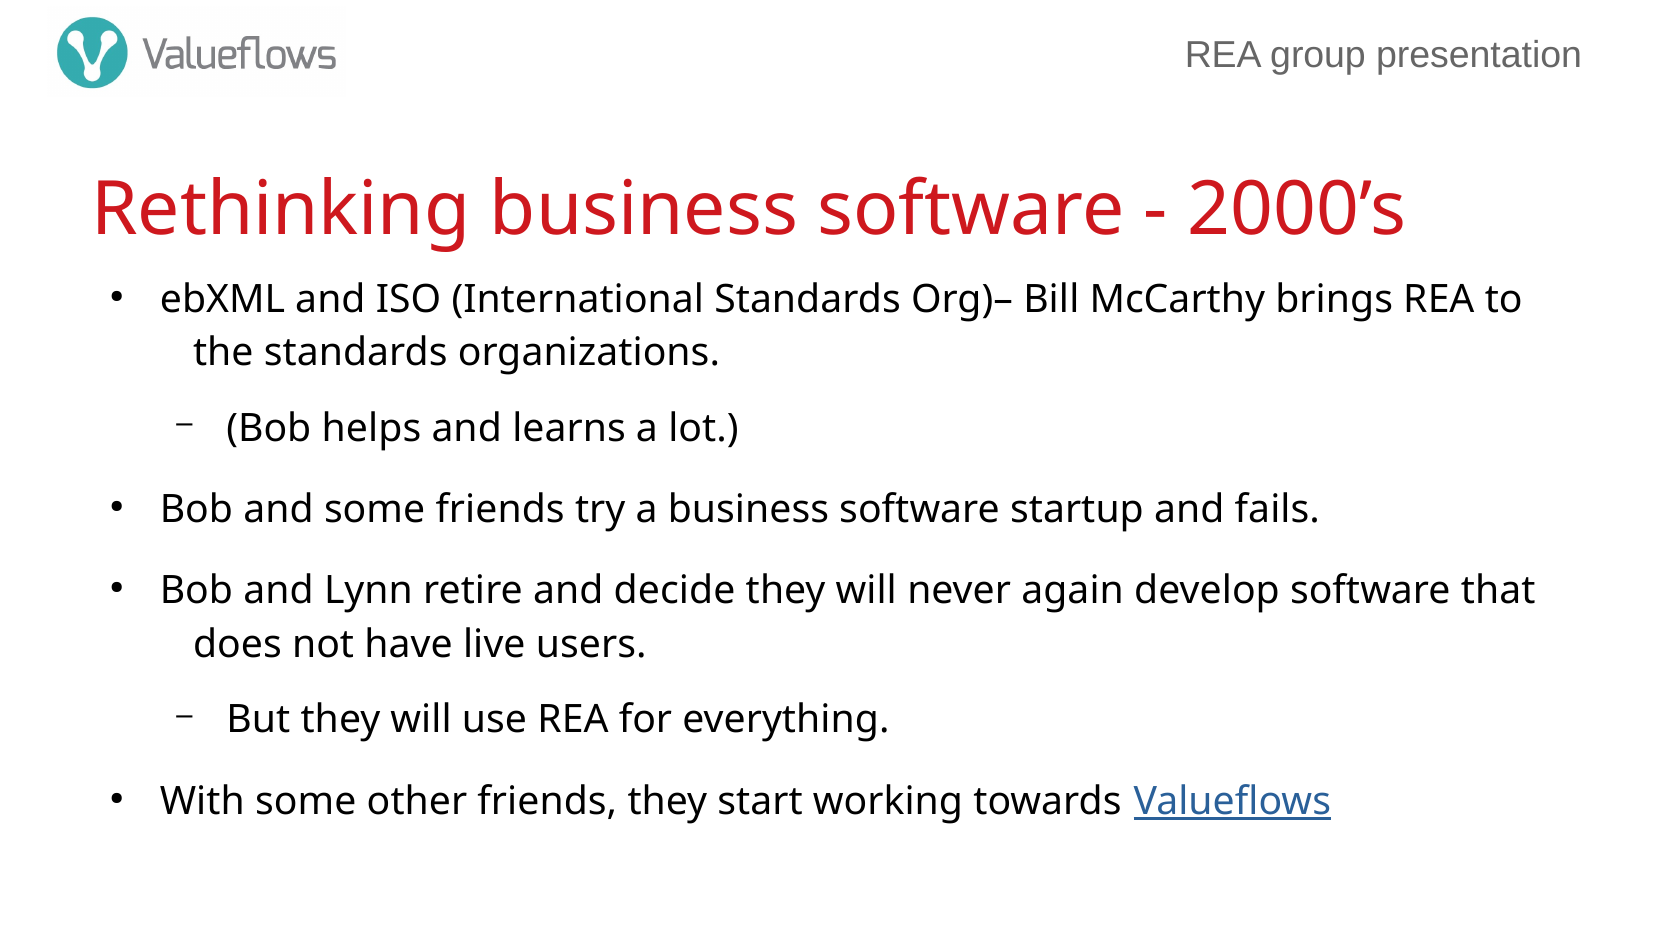

REA group presentation
Rethinking business software - 2000’s
# ebXML and ISO (International Standards Org)– Bill McCarthy brings REA to the standards organizations.
(Bob helps and learns a lot.)
Bob and some friends try a business software startup and fails.
Bob and Lynn retire and decide they will never again develop software that does not have live users.
But they will use REA for everything.
With some other friends, they start working towards Valueflows